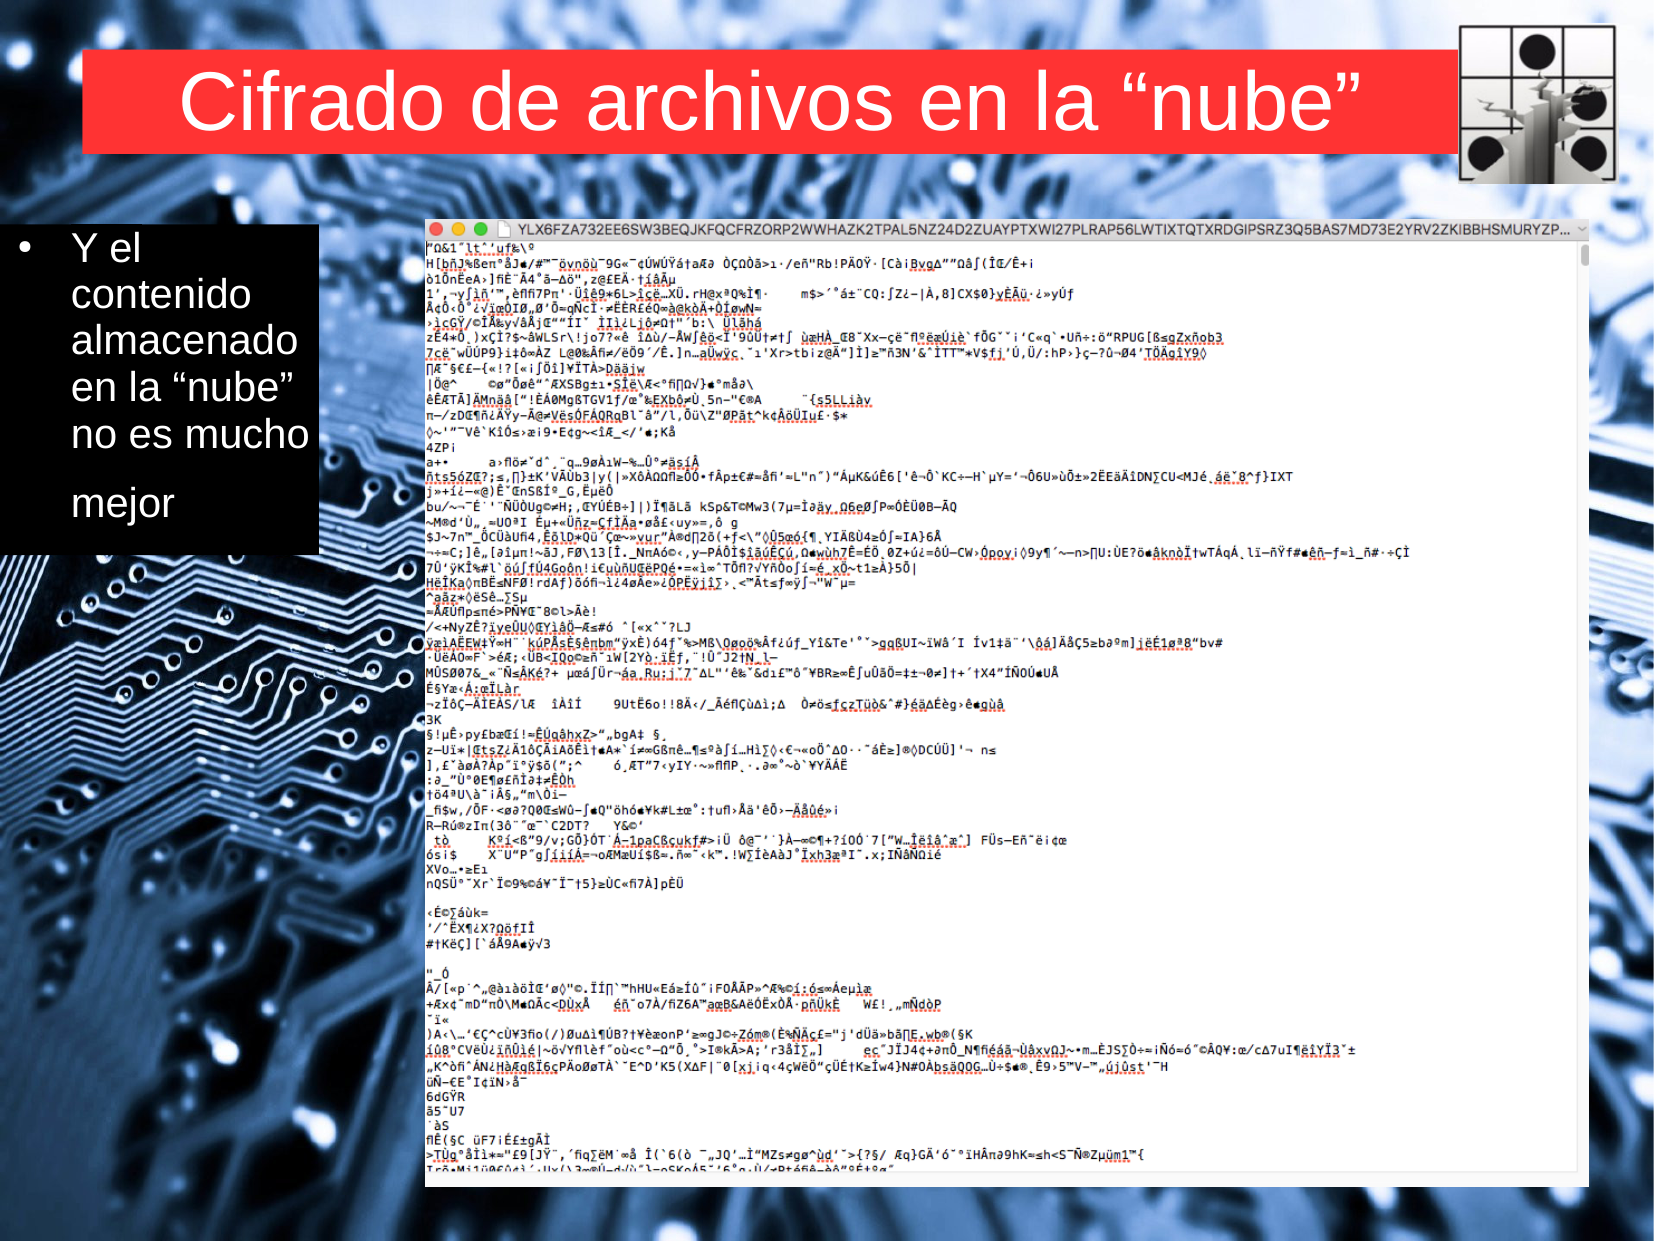

Tráfico de datos seguro con Tor y/o VPN
Cifrado de archivos en la “nube”
# Y el contenido almacenado en la “nube” no es mucho mejor